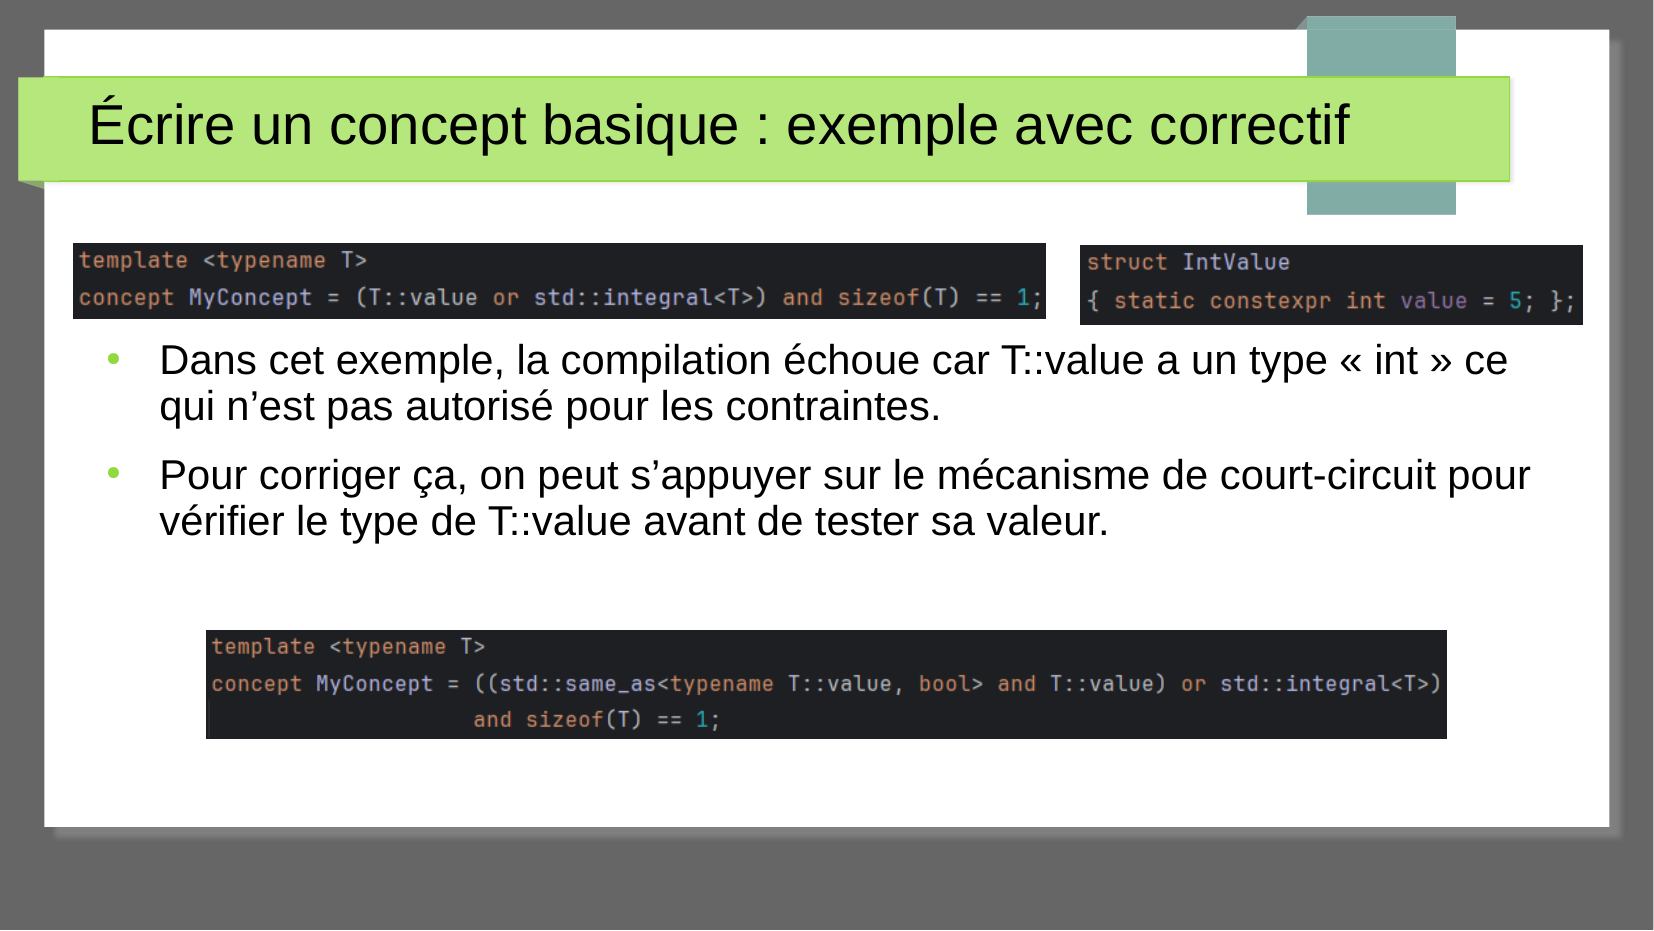

# Écrire un concept basique : exemple avec correctif
Dans cet exemple, la compilation échoue car T::value a un type « int » ce qui n’est pas autorisé pour les contraintes.
Pour corriger ça, on peut s’appuyer sur le mécanisme de court-circuit pour vérifier le type de T::value avant de tester sa valeur.